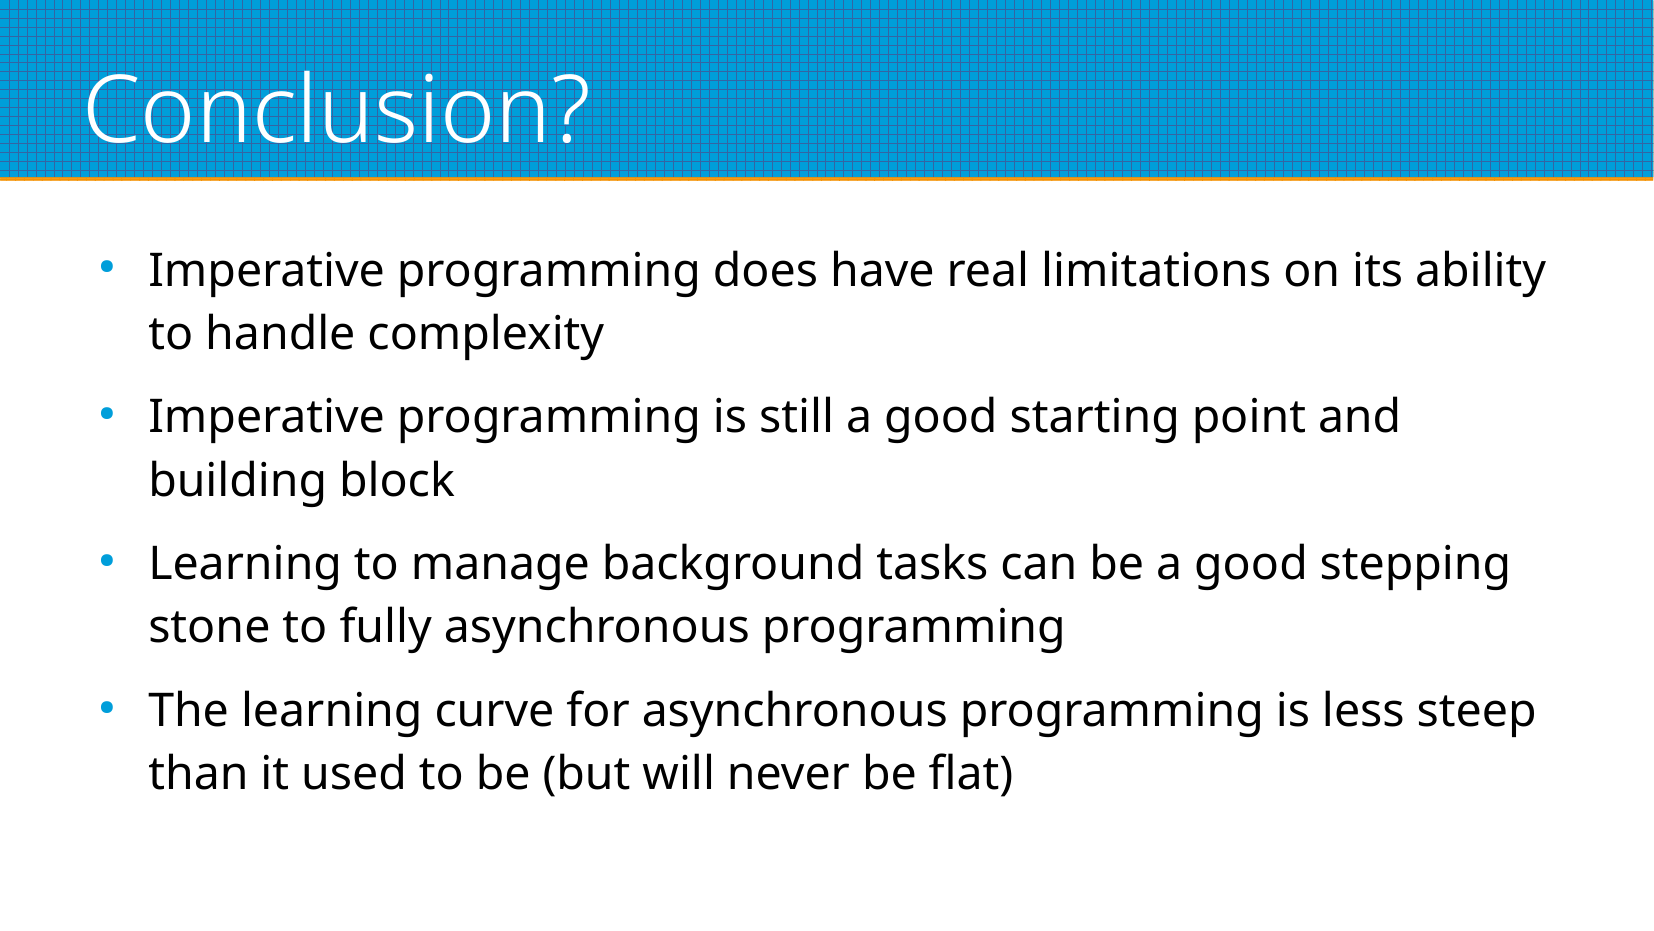

# Conclusion?
Imperative programming does have real limitations on its ability to handle complexity
Imperative programming is still a good starting point and building block
Learning to manage background tasks can be a good stepping stone to fully asynchronous programming
The learning curve for asynchronous programming is less steep than it used to be (but will never be flat)